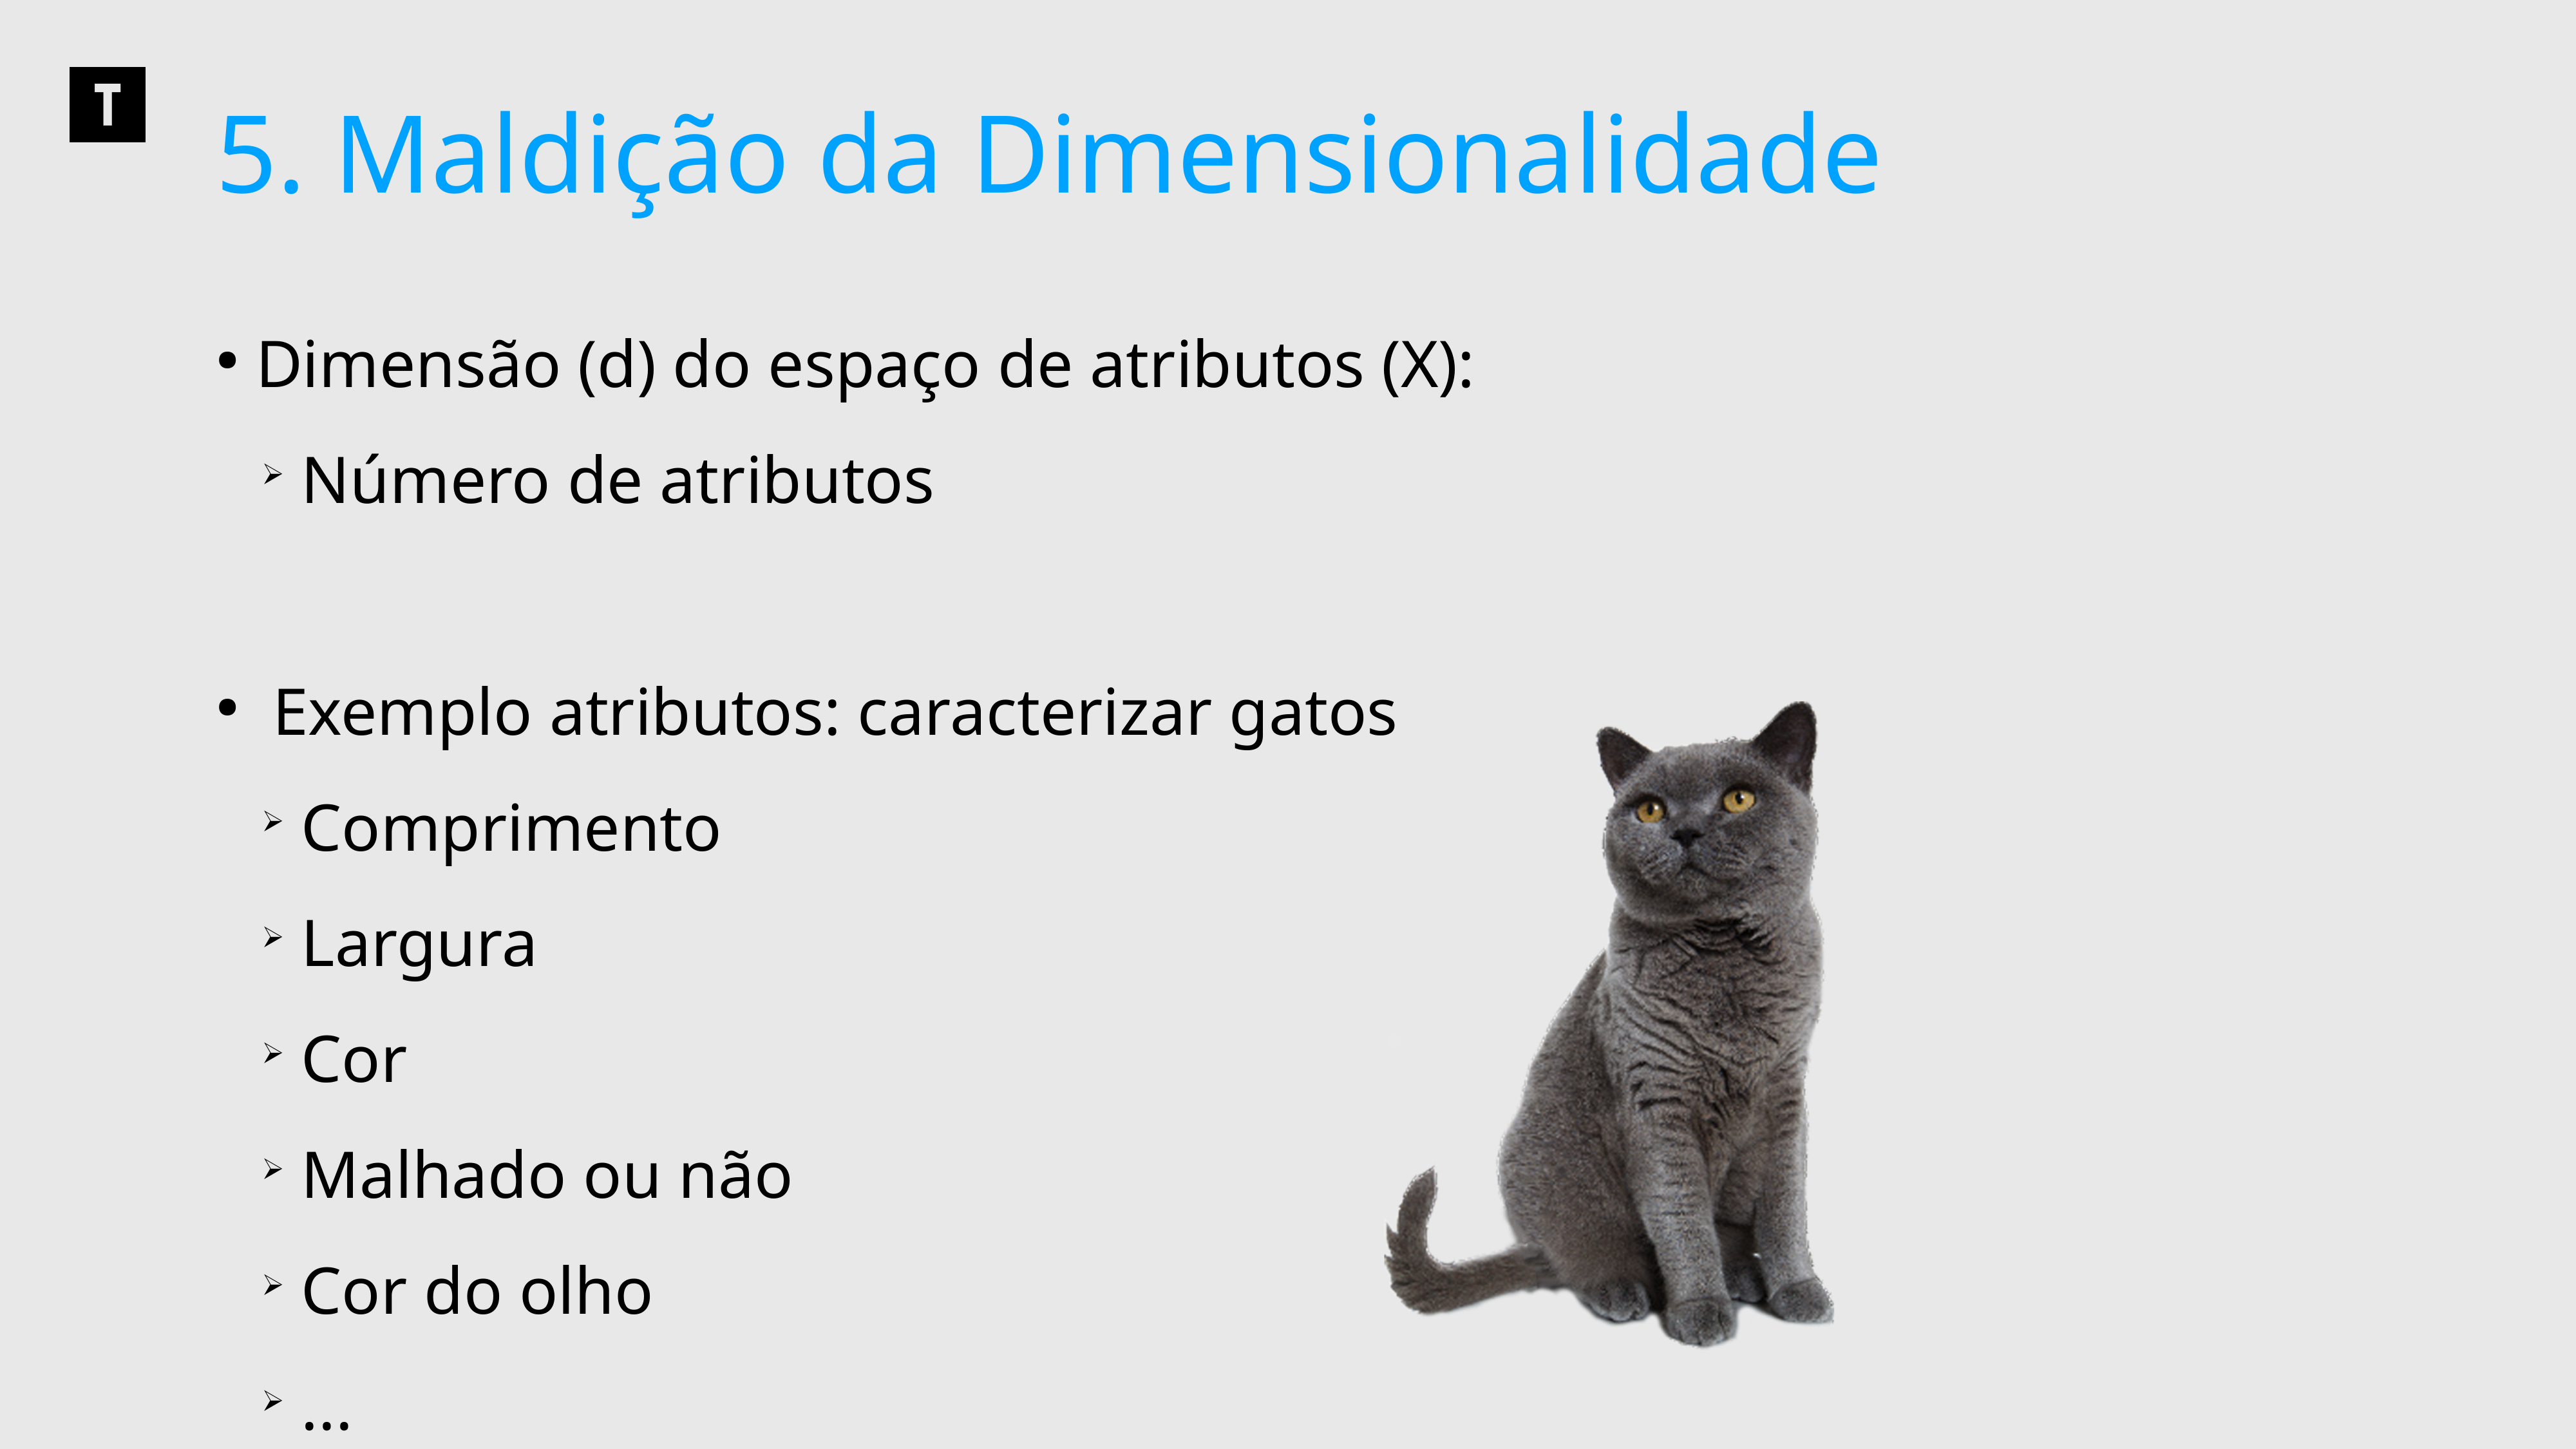

5. Maldição da Dimensionalidade
 Dimensão (d) do espaço de atributos (X):
 Número de atributos
 Exemplo atributos: caracterizar gatos
 Comprimento
 Largura
 Cor
 Malhado ou não
 Cor do olho
 ...